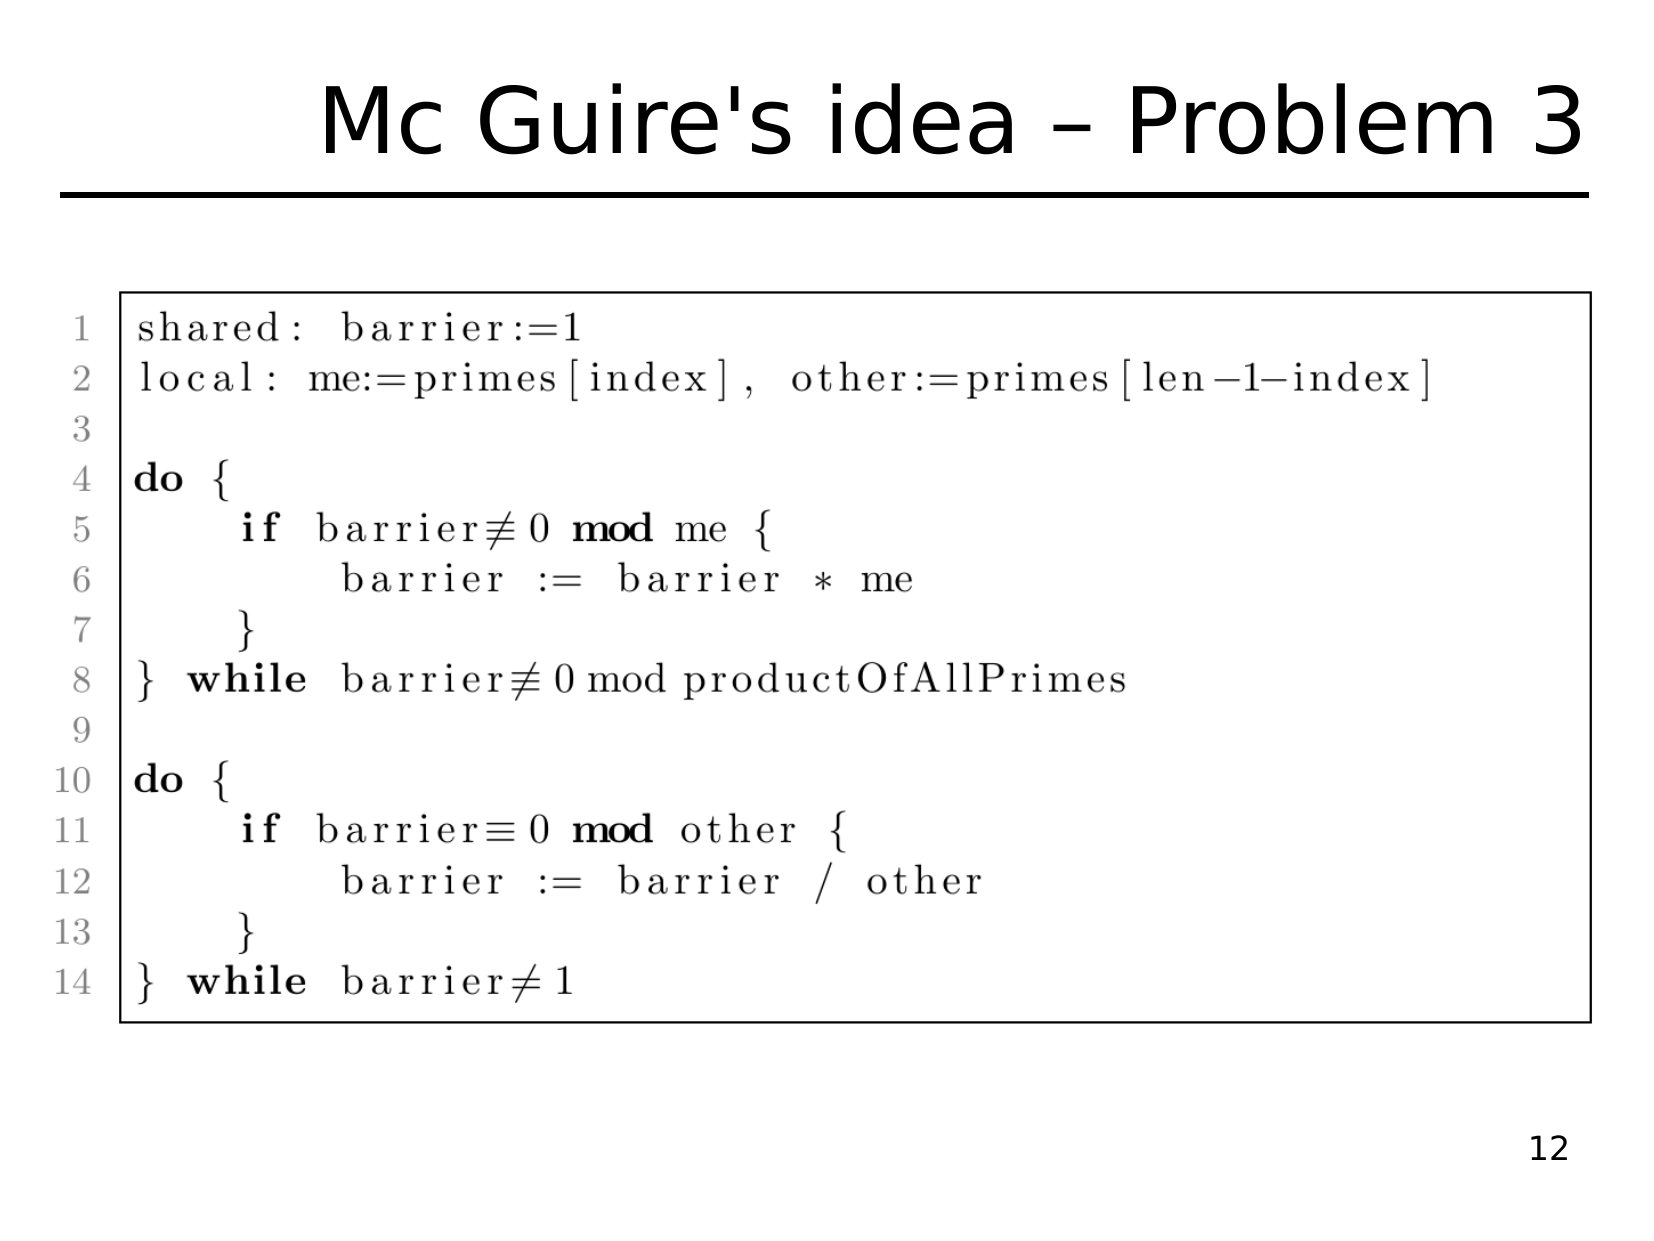

# Mc Guire's idea – Problem 3
12